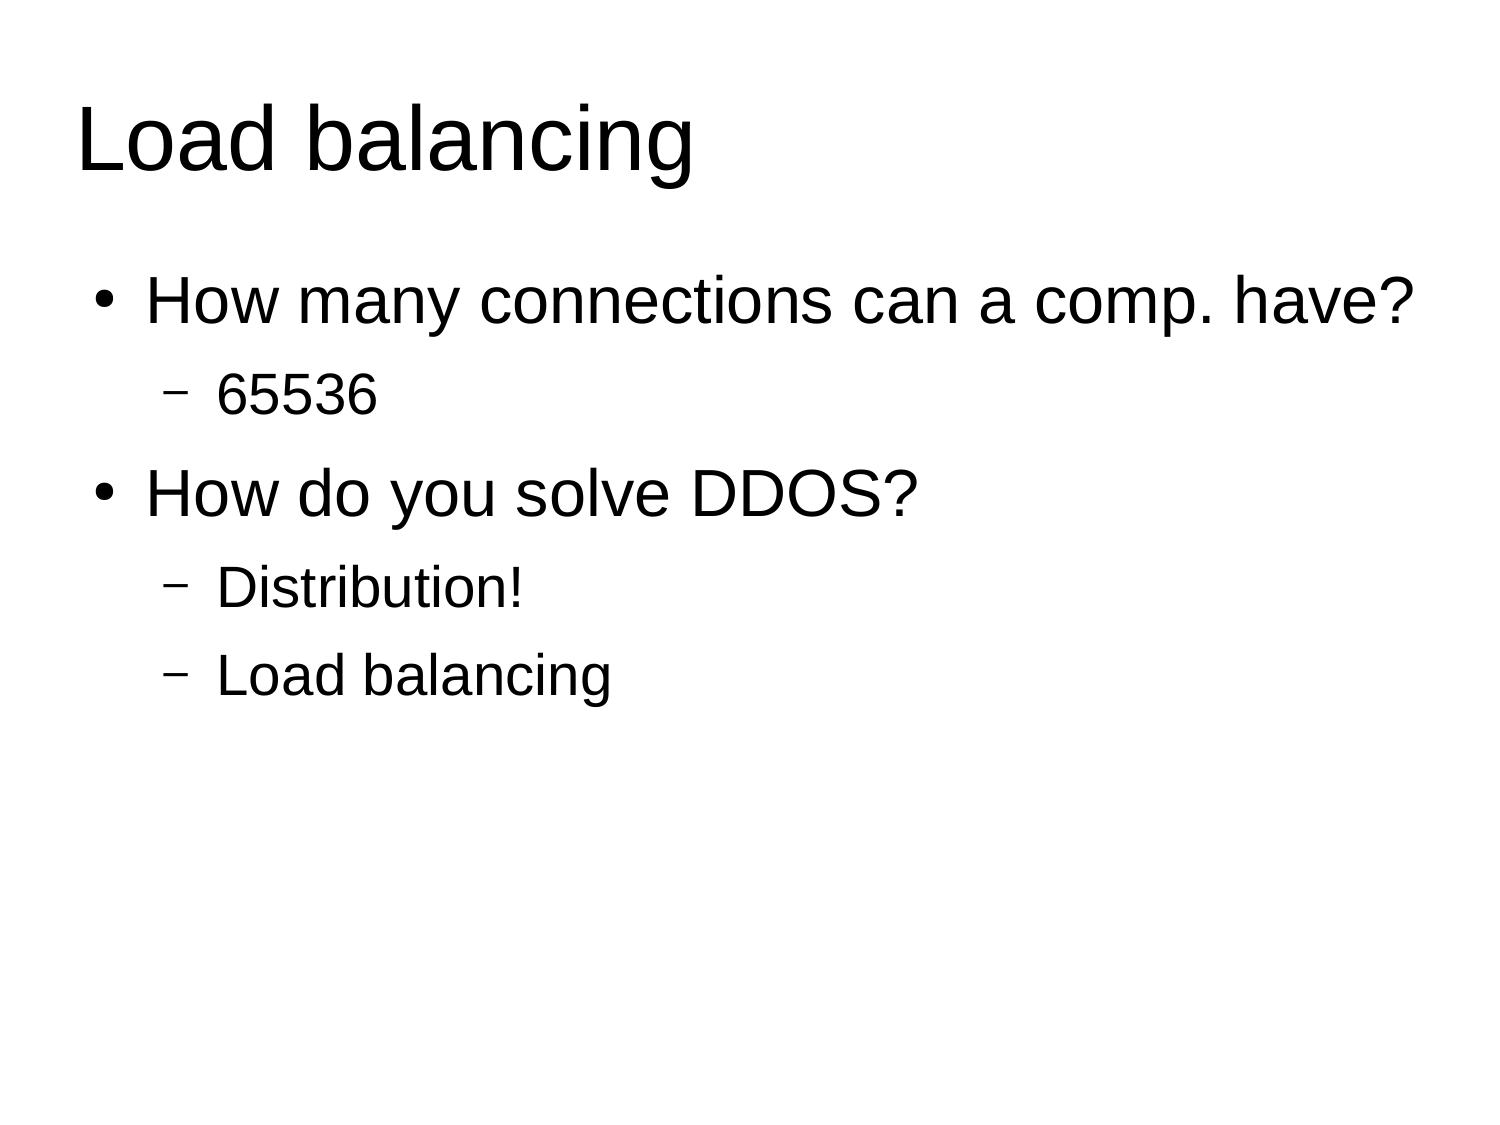

# Load balancing
How many connections can a comp. have?
65536
How do you solve DDOS?
Distribution!
Load balancing